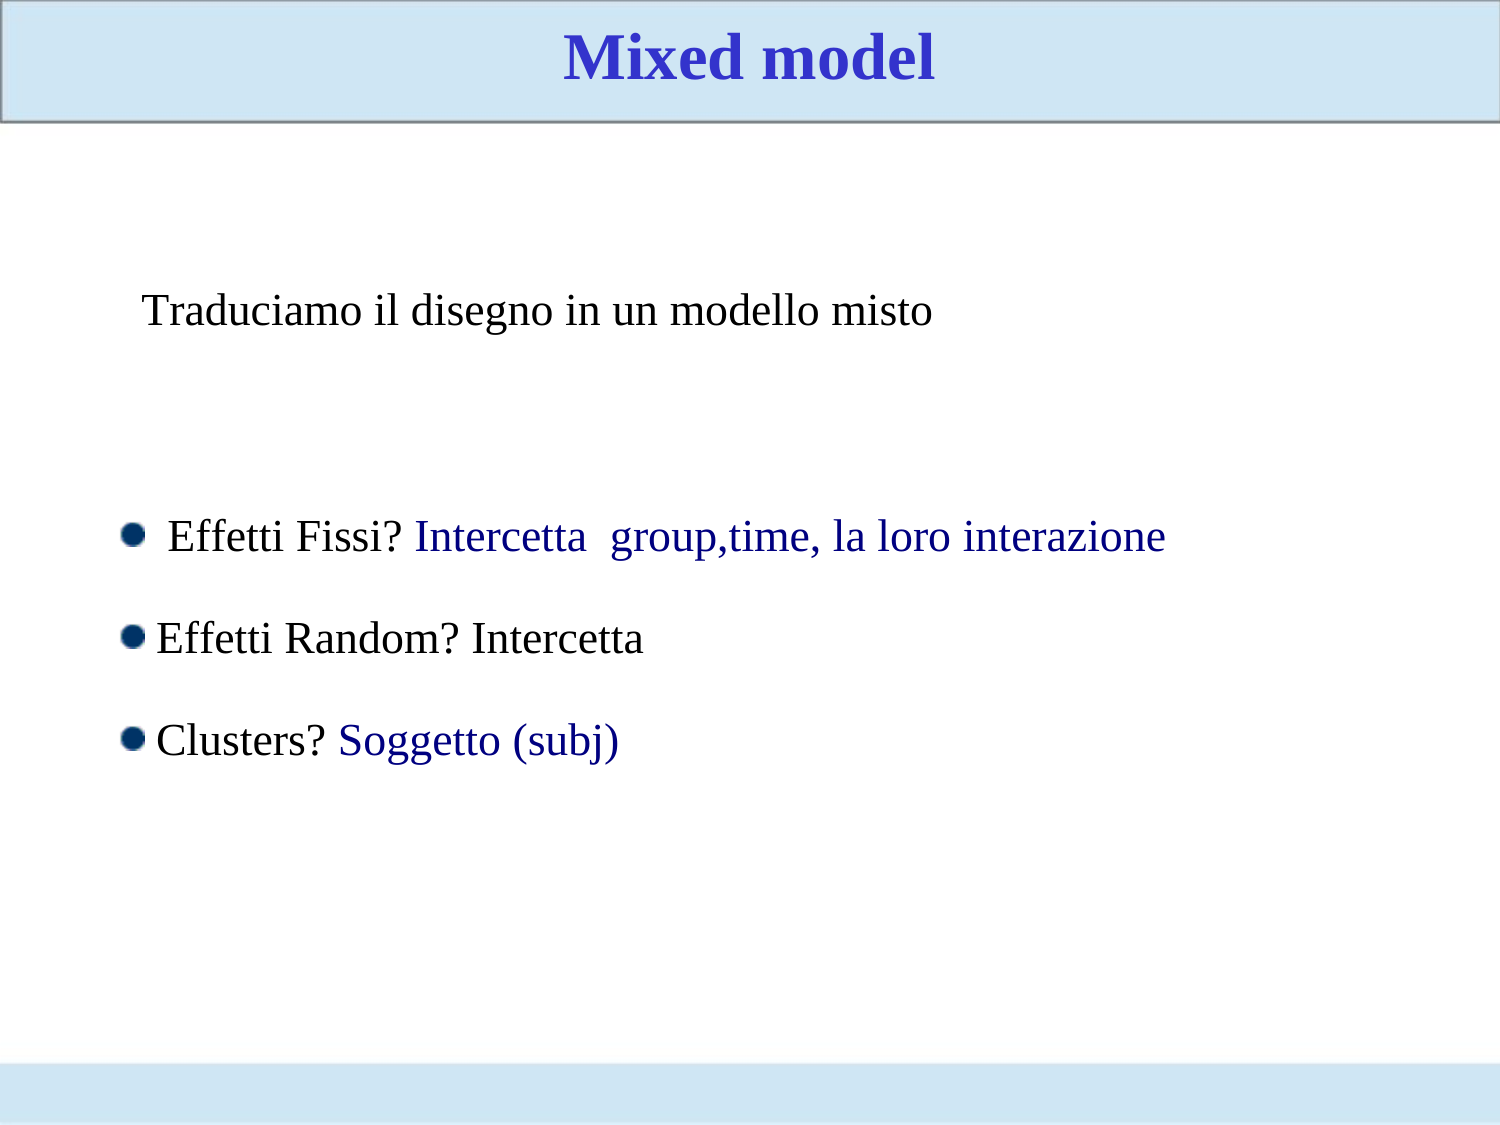

# Mixed model
Traduciamo il disegno in un modello misto
 Effetti Fissi? Intercetta group,time, la loro interazione
 Effetti Random? Intercetta
 Clusters? Soggetto (subj)
104